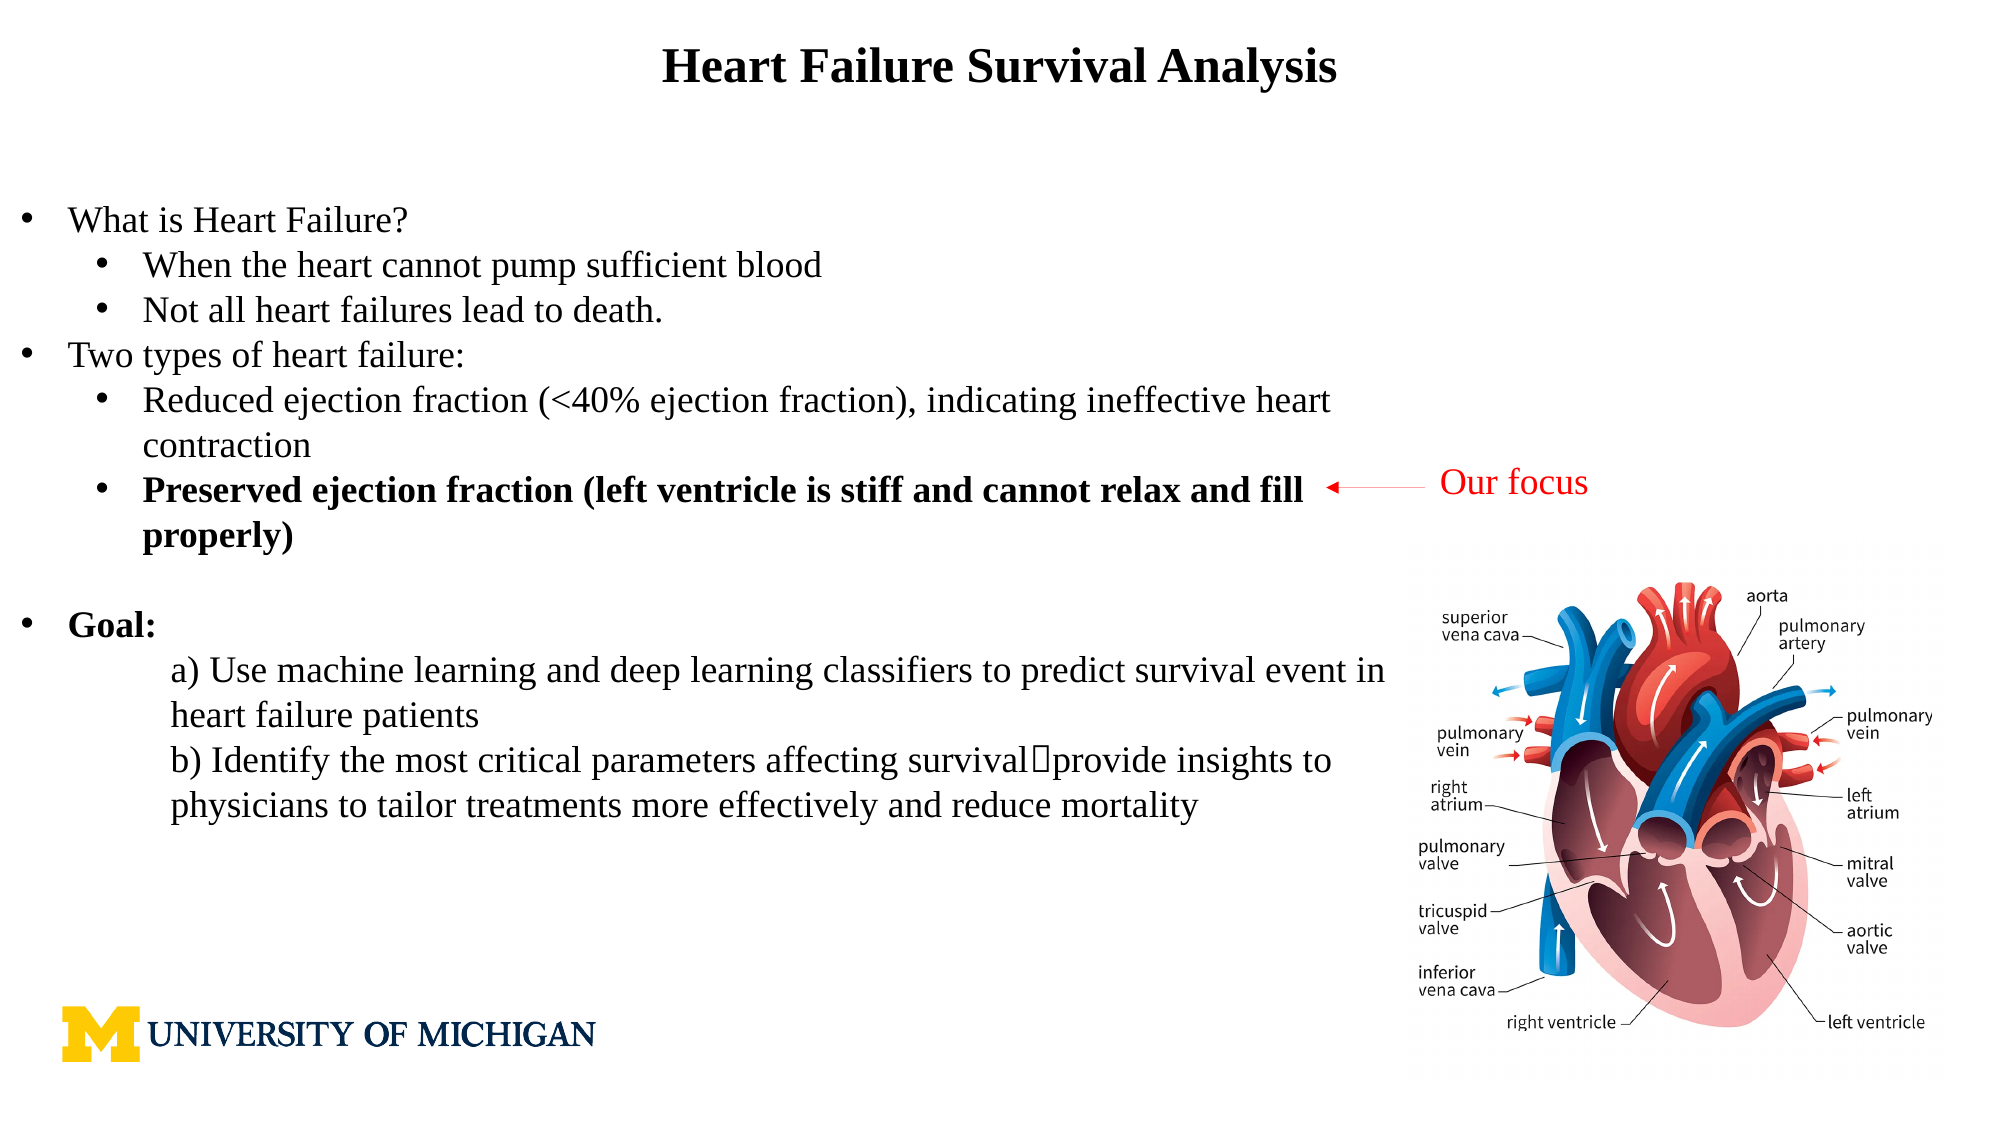

Heart Failure Survival Analysis
What is Heart Failure?
When the heart cannot pump sufficient blood
Not all heart failures lead to death.
Two types of heart failure:
Reduced ejection fraction (<40% ejection fraction), indicating ineffective heart contraction
Preserved ejection fraction (left ventricle is stiff and cannot relax and fill properly)
Goal:
	a) Use machine learning and deep learning classifiers to predict survival event in 	heart failure patients
	b) Identify the most critical parameters affecting survivalprovide insights to 		physicians to tailor treatments more effectively and reduce mortality
Our focus